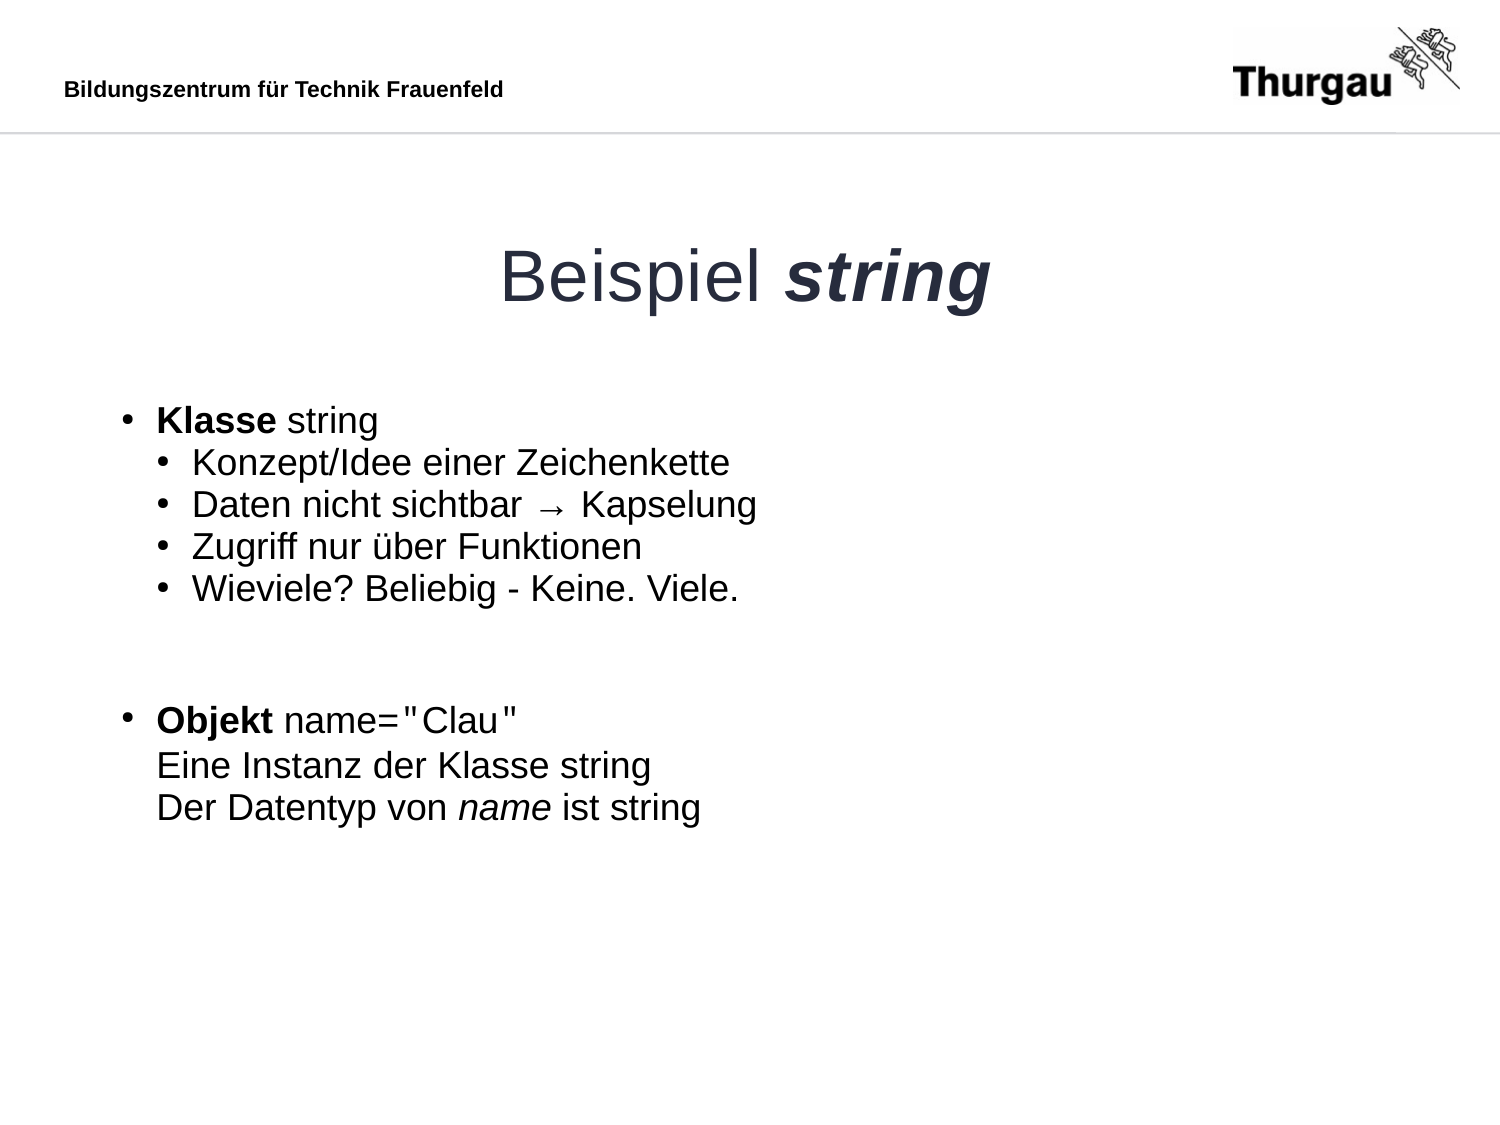

Bildungszentrum für Technik Frauenfeld
Beispiel string
Klasse string
Konzept/Idee einer Zeichenkette
Daten nicht sichtbar → Kapselung
Zugriff nur über Funktionen
Wieviele? Beliebig - Keine. Viele.
Objekt name="Clau"
Eine Instanz der Klasse string
Der Datentyp von name ist string